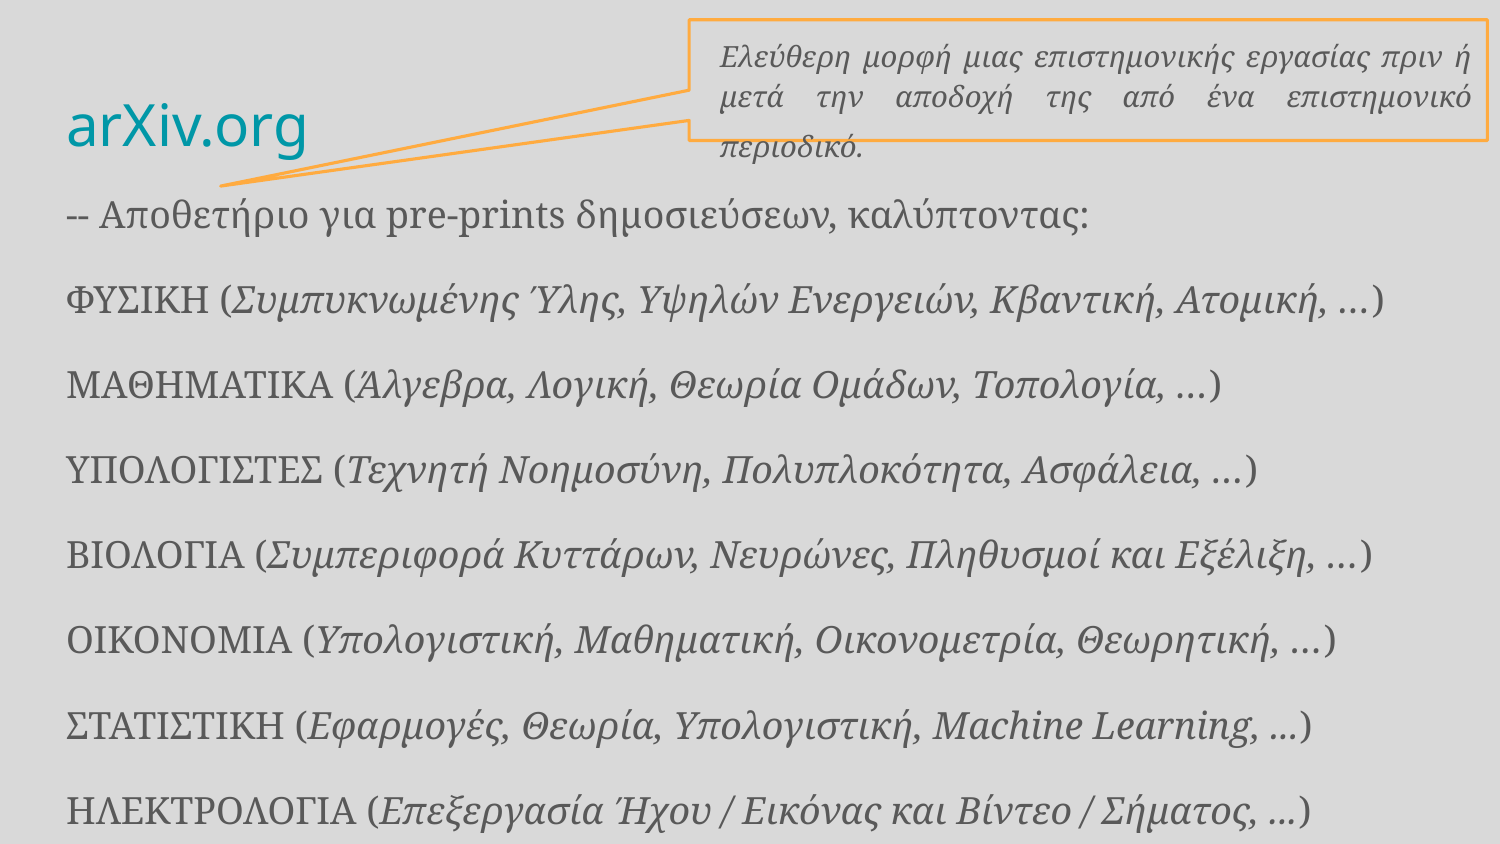

Ελεύθερη μορφή μιας επιστημονικής εργασίας πριν ή μετά την αποδοχή της από ένα επιστημονικό περιοδικό.
arXiv.org
# -- Αποθετήριο για pre-prints δημοσιεύσεων, καλύπτοντας:
ΦΥΣΙΚΗ (Συμπυκνωμένης Ύλης, Υψηλών Ενεργειών, Κβαντική, Ατομική, …)
ΜΑΘΗΜΑΤΙΚΑ (Άλγεβρα, Λογική, Θεωρία Ομάδων, Τοπολογία, …)
ΥΠΟΛΟΓΙΣΤΕΣ (Τεχνητή Νοημοσύνη, Πολυπλοκότητα, Ασφάλεια, …)
ΒΙΟΛΟΓΙΑ (Συμπεριφορά Κυττάρων, Νευρώνες, Πληθυσμοί και Εξέλιξη, …)
ΟΙΚΟΝΟΜΙΑ (Υπολογιστική, Μαθηματική, Οικονομετρία, Θεωρητική, …)
ΣΤΑΤΙΣΤΙΚΗ (Εφαρμογές, Θεωρία, Υπολογιστική, Machine Learning, ...)
ΗΛΕΚΤΡΟΛΟΓΙΑ (Επεξεργασία Ήχου / Εικόνας και Βίντεο / Σήματος, ...)